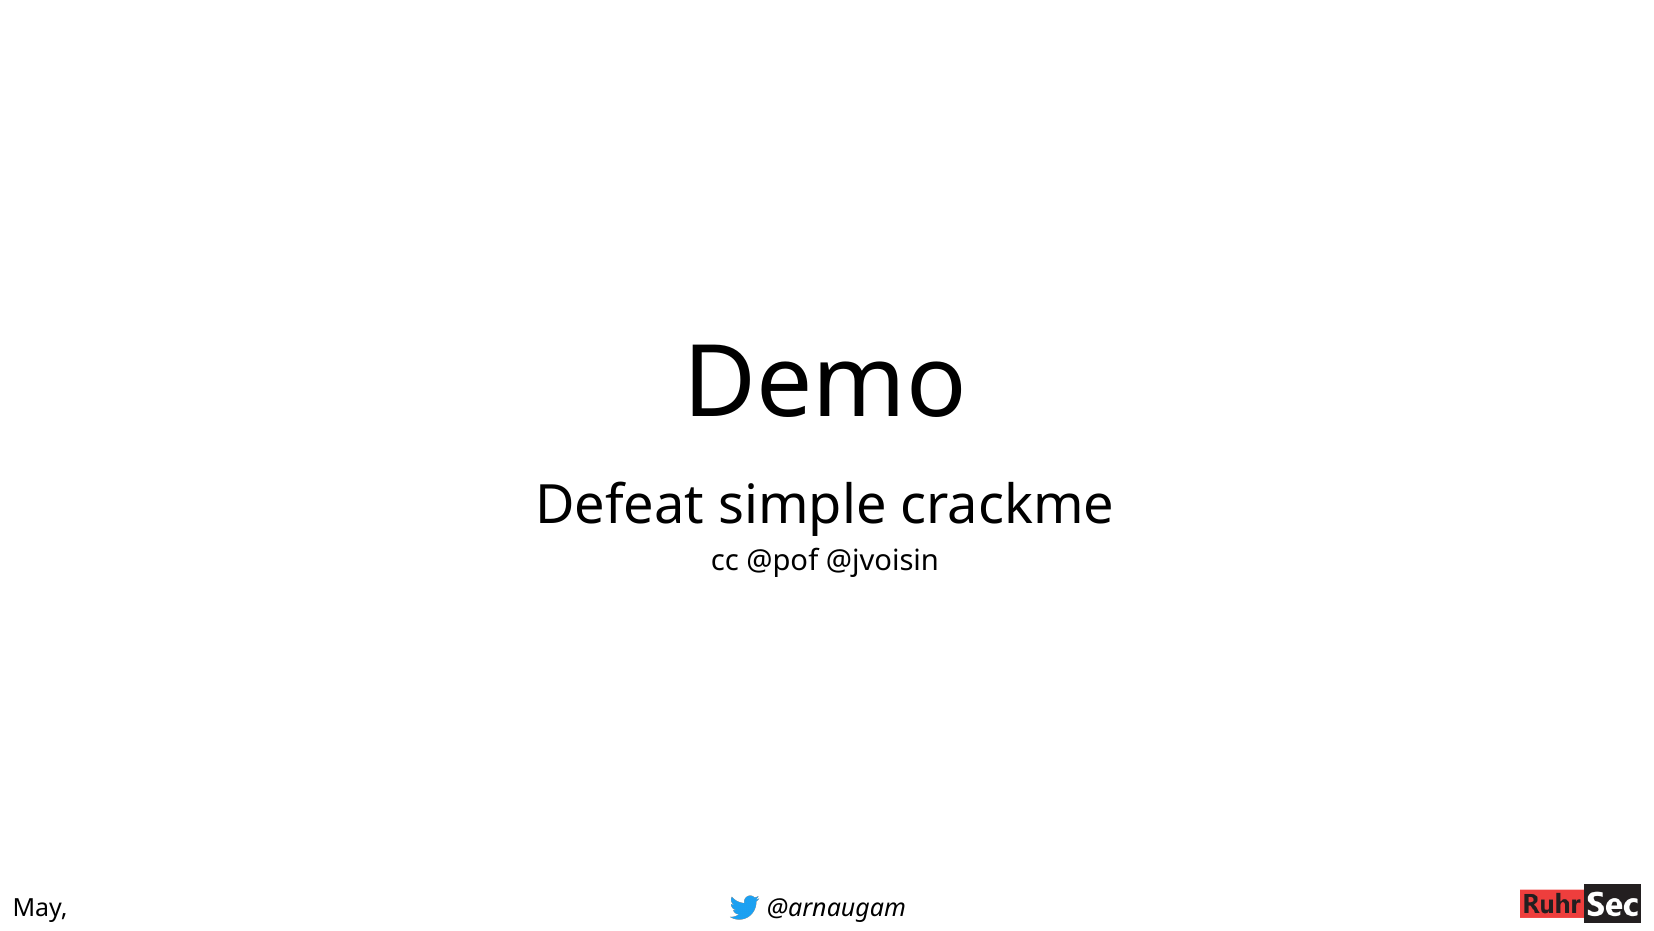

# Demo
Defeat simple crackme
cc @pof @jvoisin